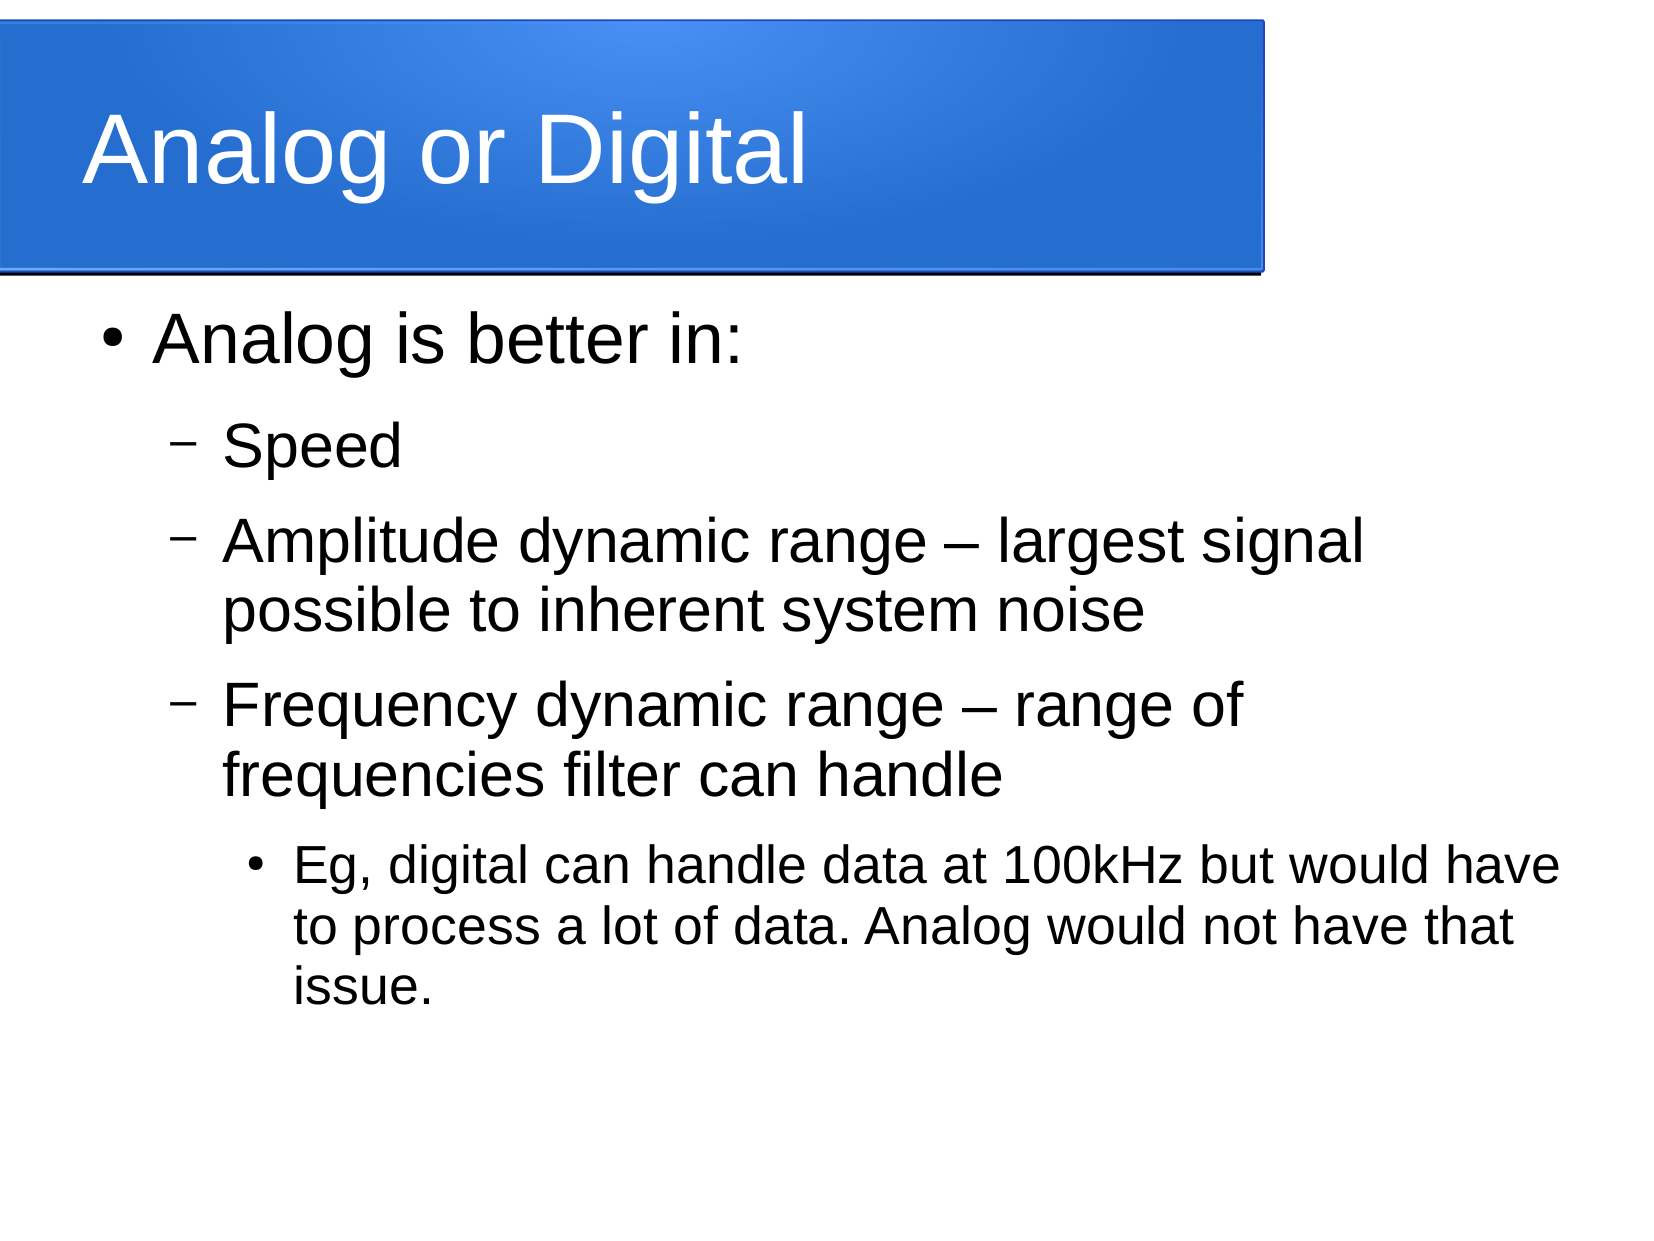

# Analog or Digital
Analog is better in:
Speed
Amplitude dynamic range – largest signal possible to inherent system noise
Frequency dynamic range – range of frequencies filter can handle
Eg, digital can handle data at 100kHz but would have to process a lot of data. Analog would not have that issue.